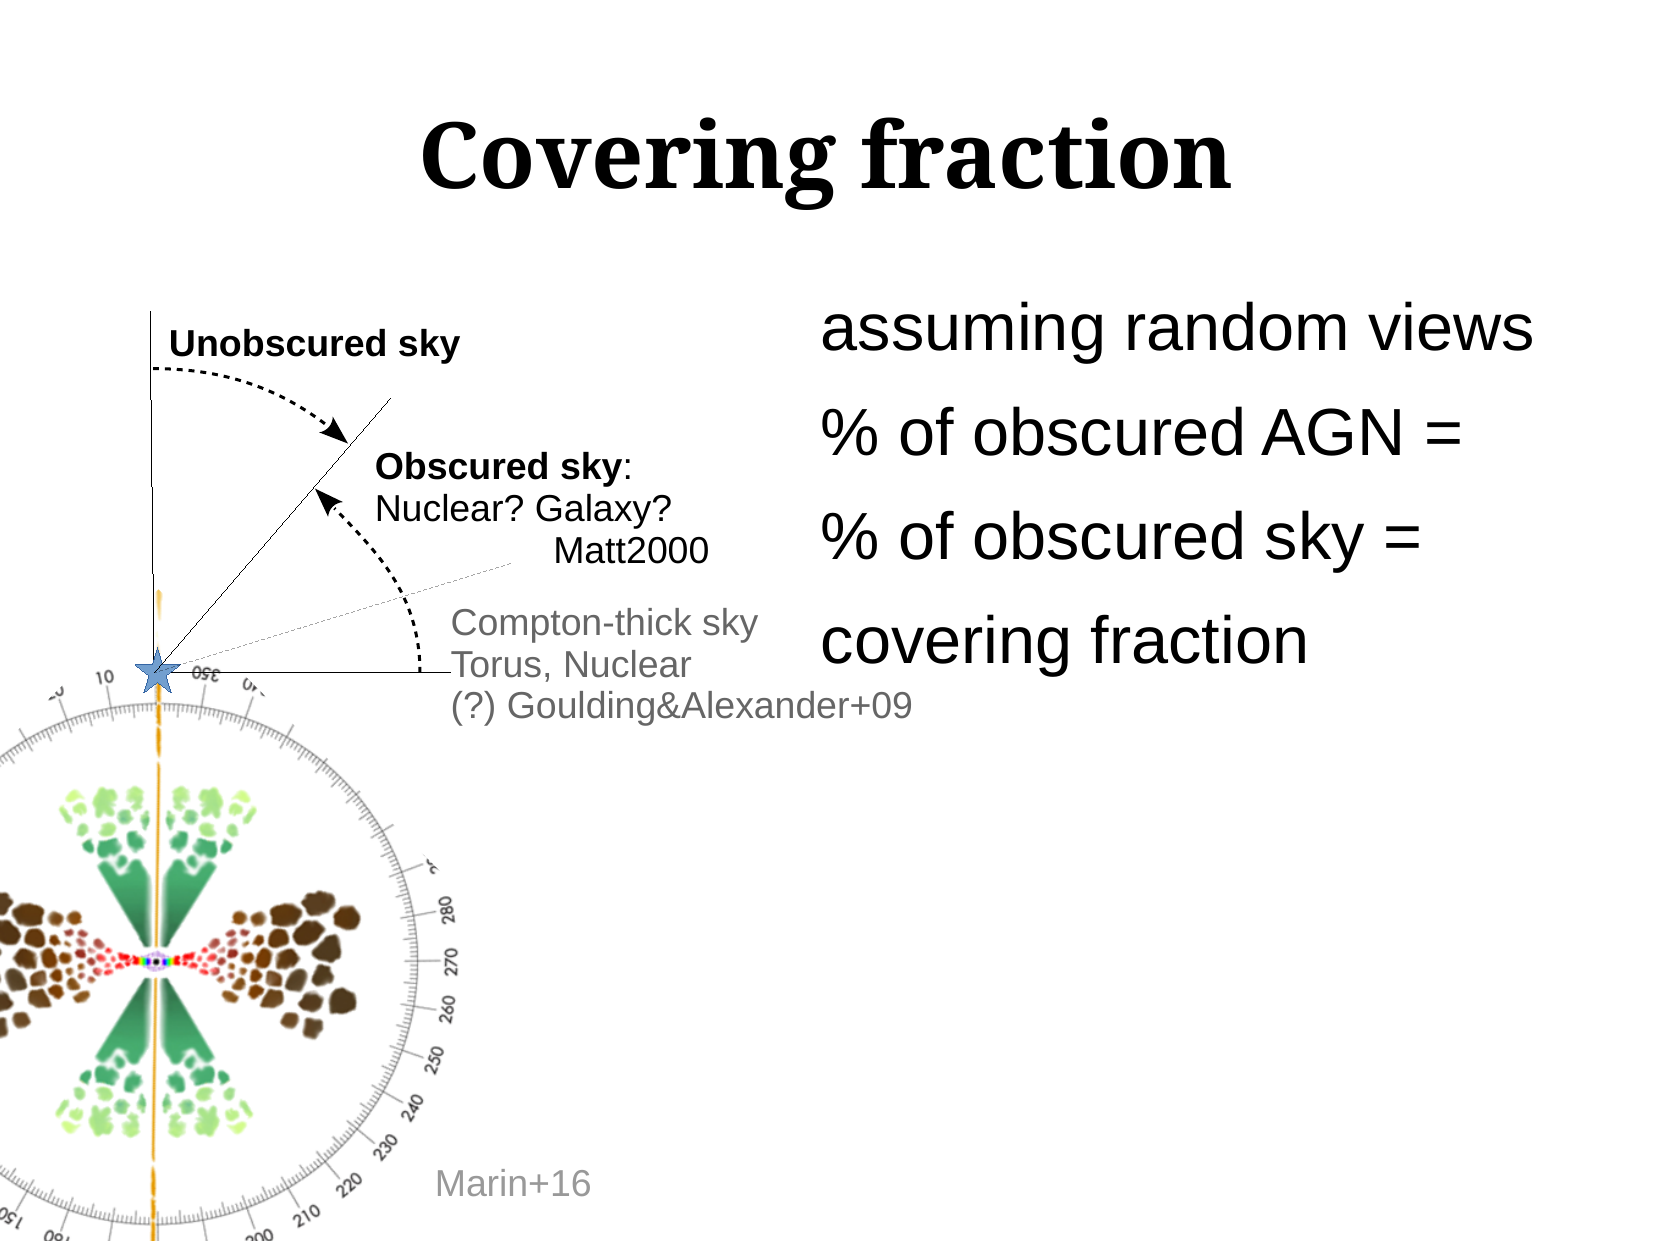

# Covering fraction
assuming random views
% of obscured AGN =
% of obscured sky =
covering fraction
Unobscured sky
Obscured sky: Nuclear? Galaxy?
 Matt2000
Compton-thick sky
Torus, Nuclear
(?) Goulding&Alexander+09
Marin+16